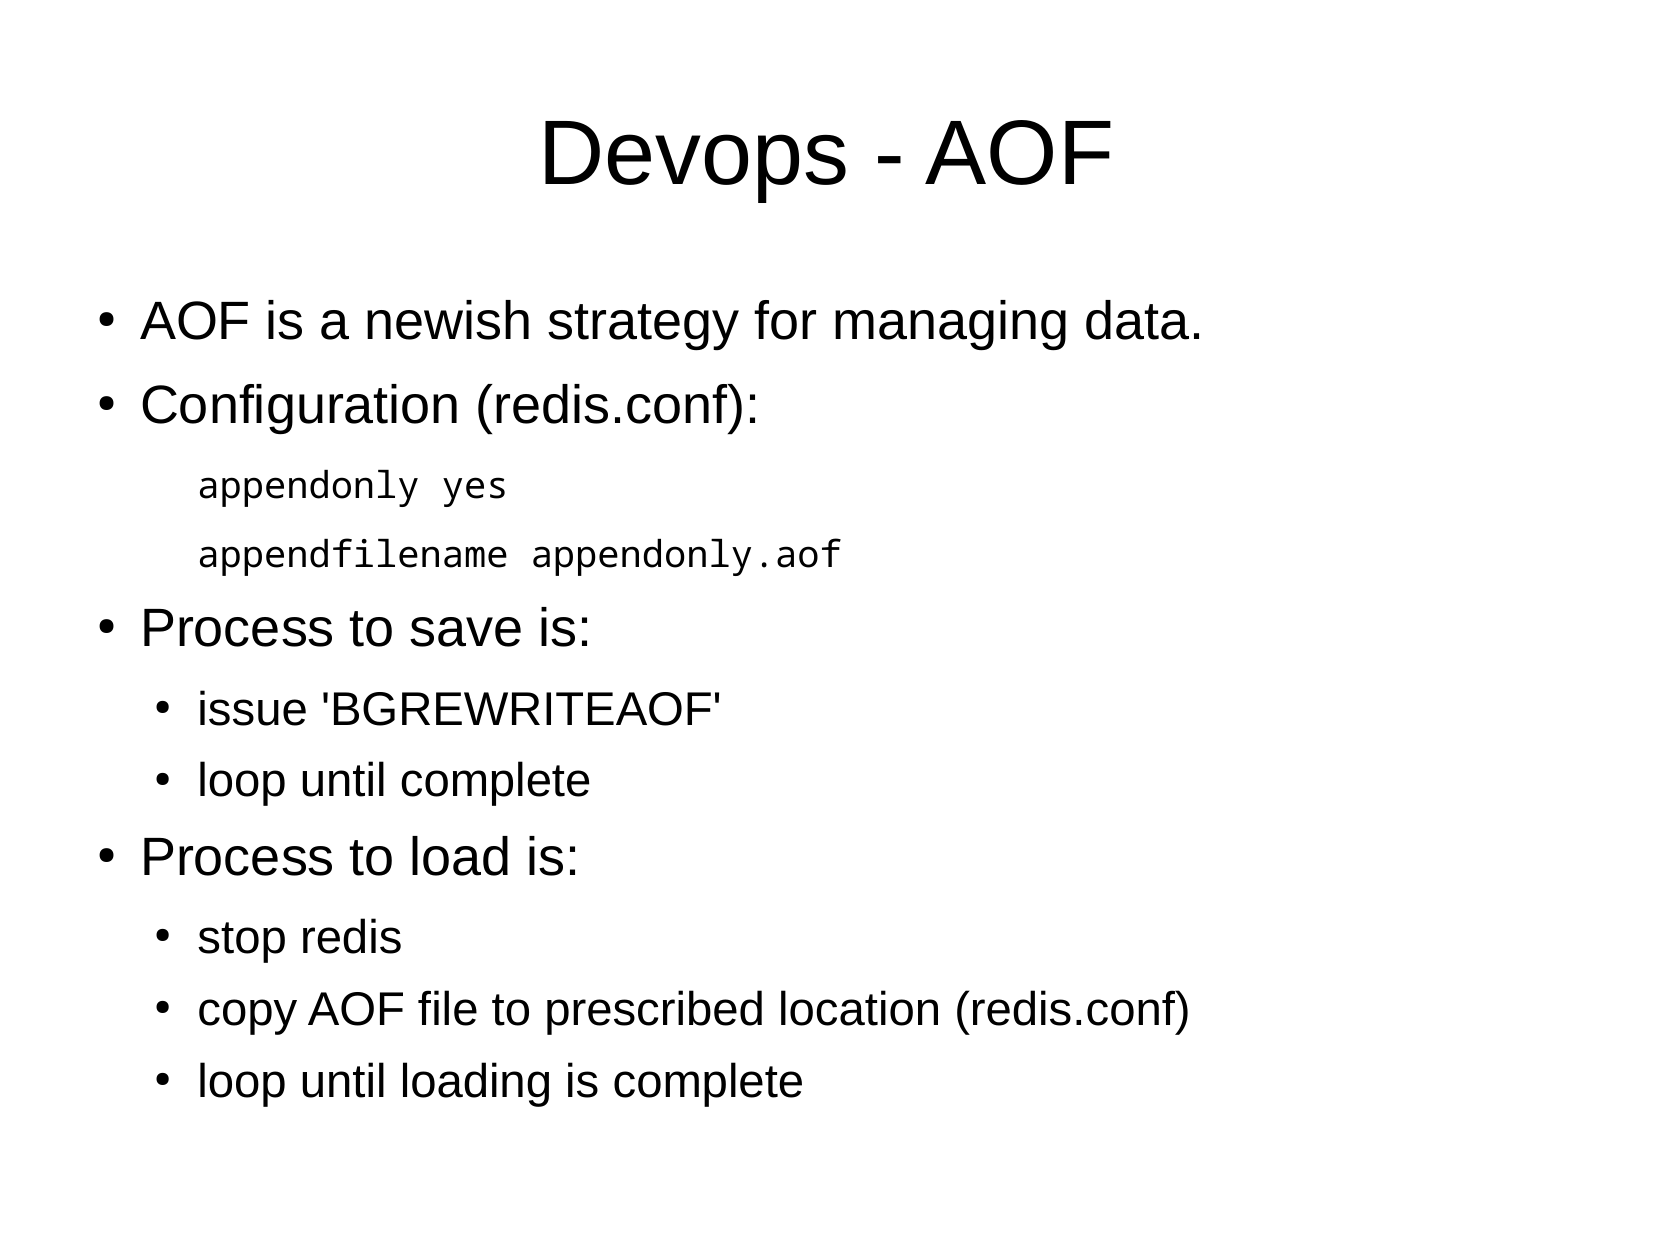

# Devops - AOF
AOF is a newish strategy for managing data.
Configuration (redis.conf):
appendonly yes
appendfilename appendonly.aof
Process to save is:
issue 'BGREWRITEAOF'
loop until complete
Process to load is:
stop redis
copy AOF file to prescribed location (redis.conf)
loop until loading is complete